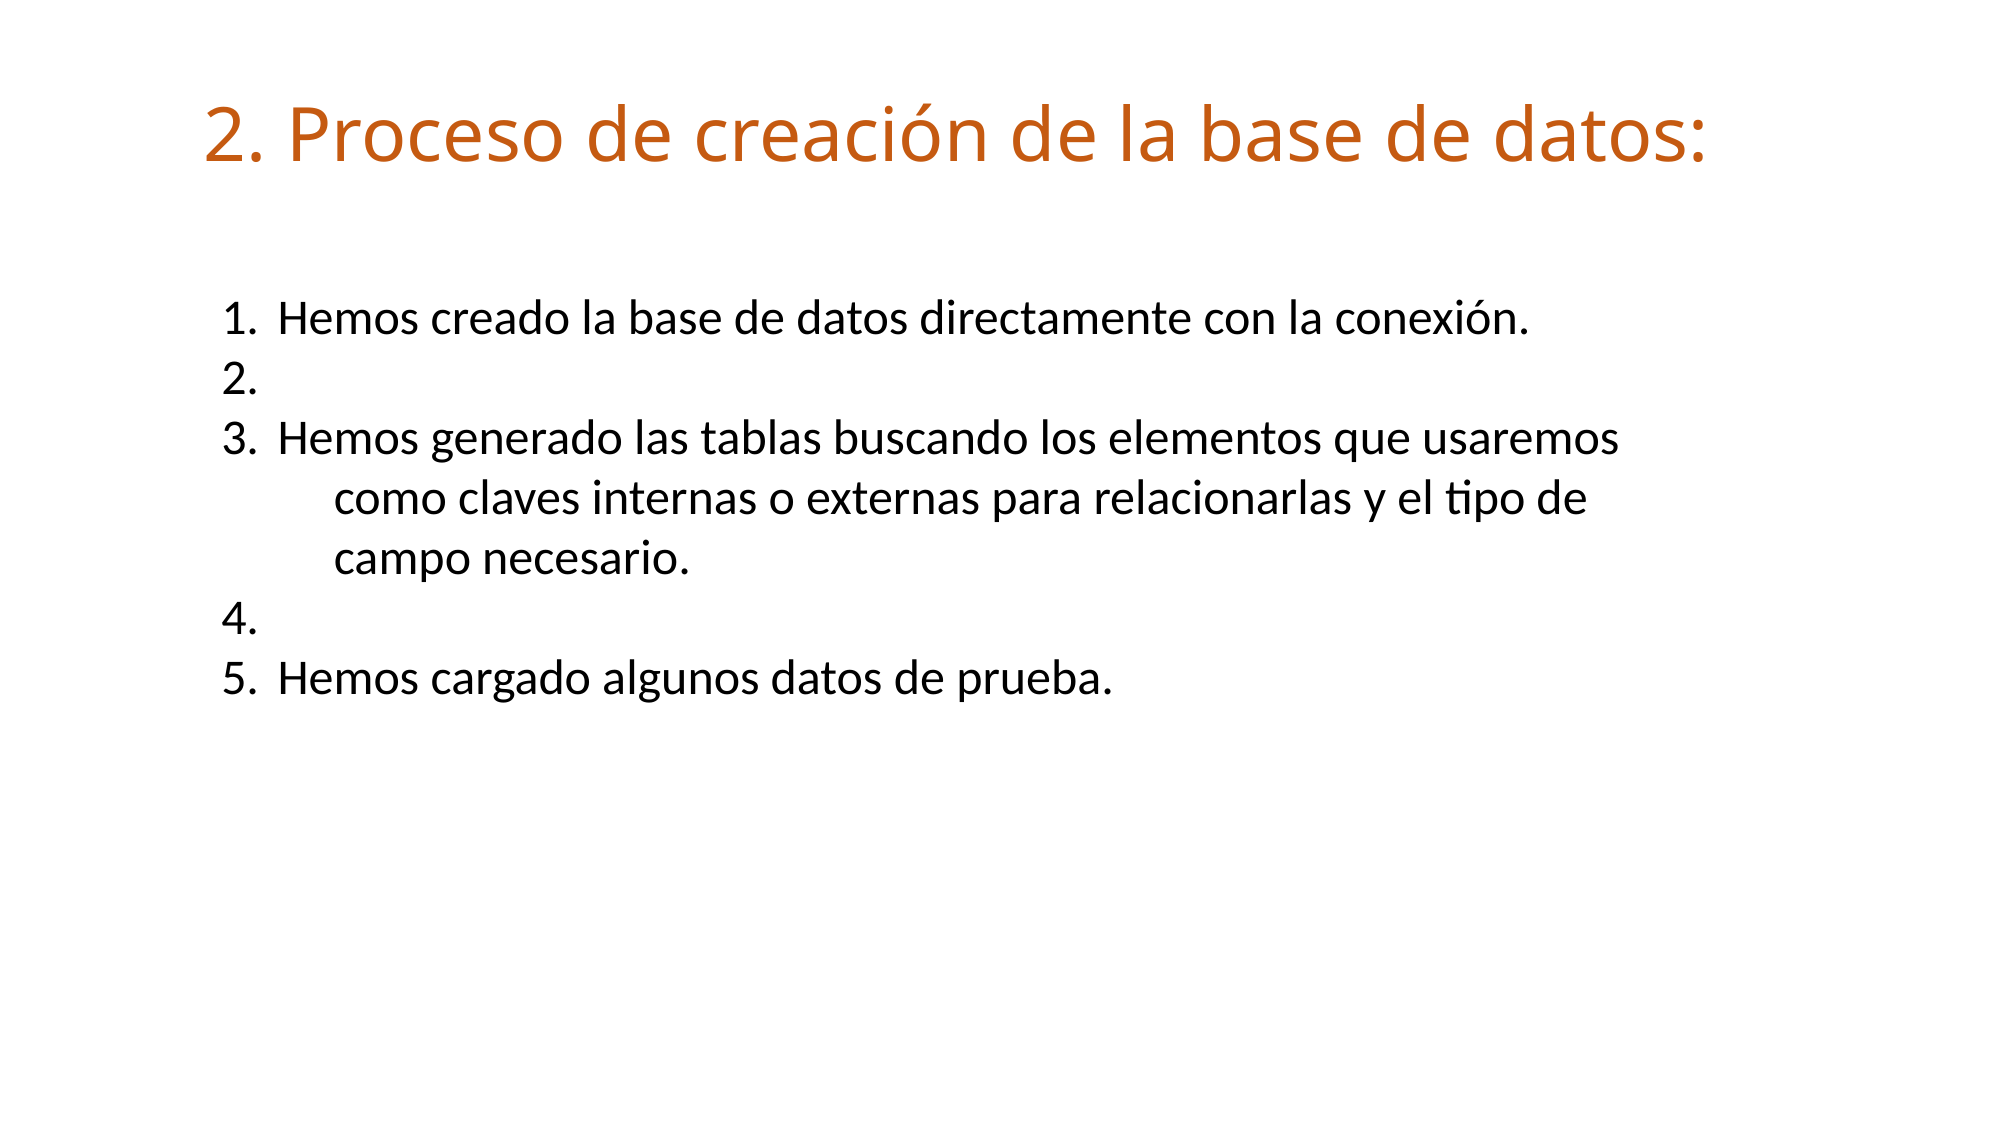

2. Proceso de creación de la base de datos:
Hemos creado la base de datos directamente con la conexión.
Hemos generado las tablas buscando los elementos que usaremos como claves internas o externas para relacionarlas y el tipo de campo necesario.
Hemos cargado algunos datos de prueba.